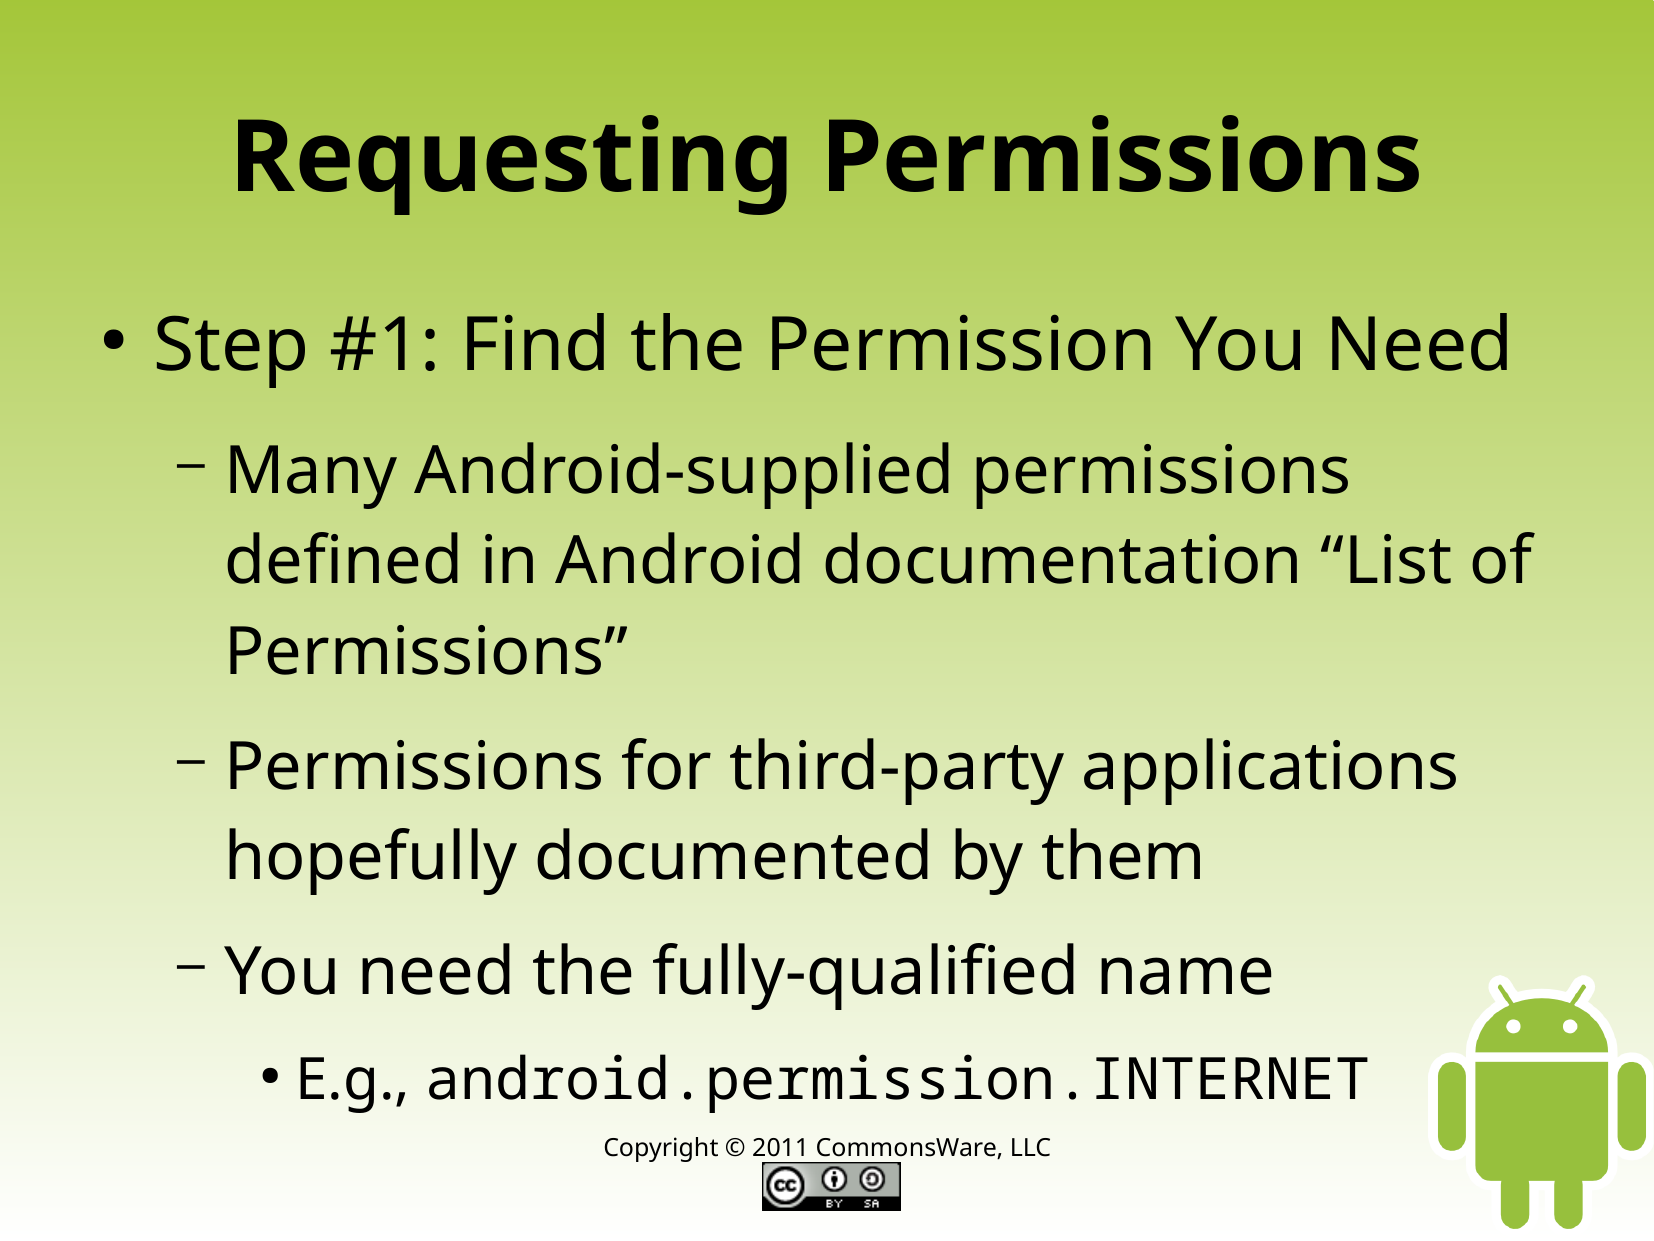

# Requesting Permissions
Step #1: Find the Permission You Need
Many Android-supplied permissions defined in Android documentation “List of Permissions”
Permissions for third-party applications hopefully documented by them
You need the fully-qualified name
E.g., android.permission.INTERNET